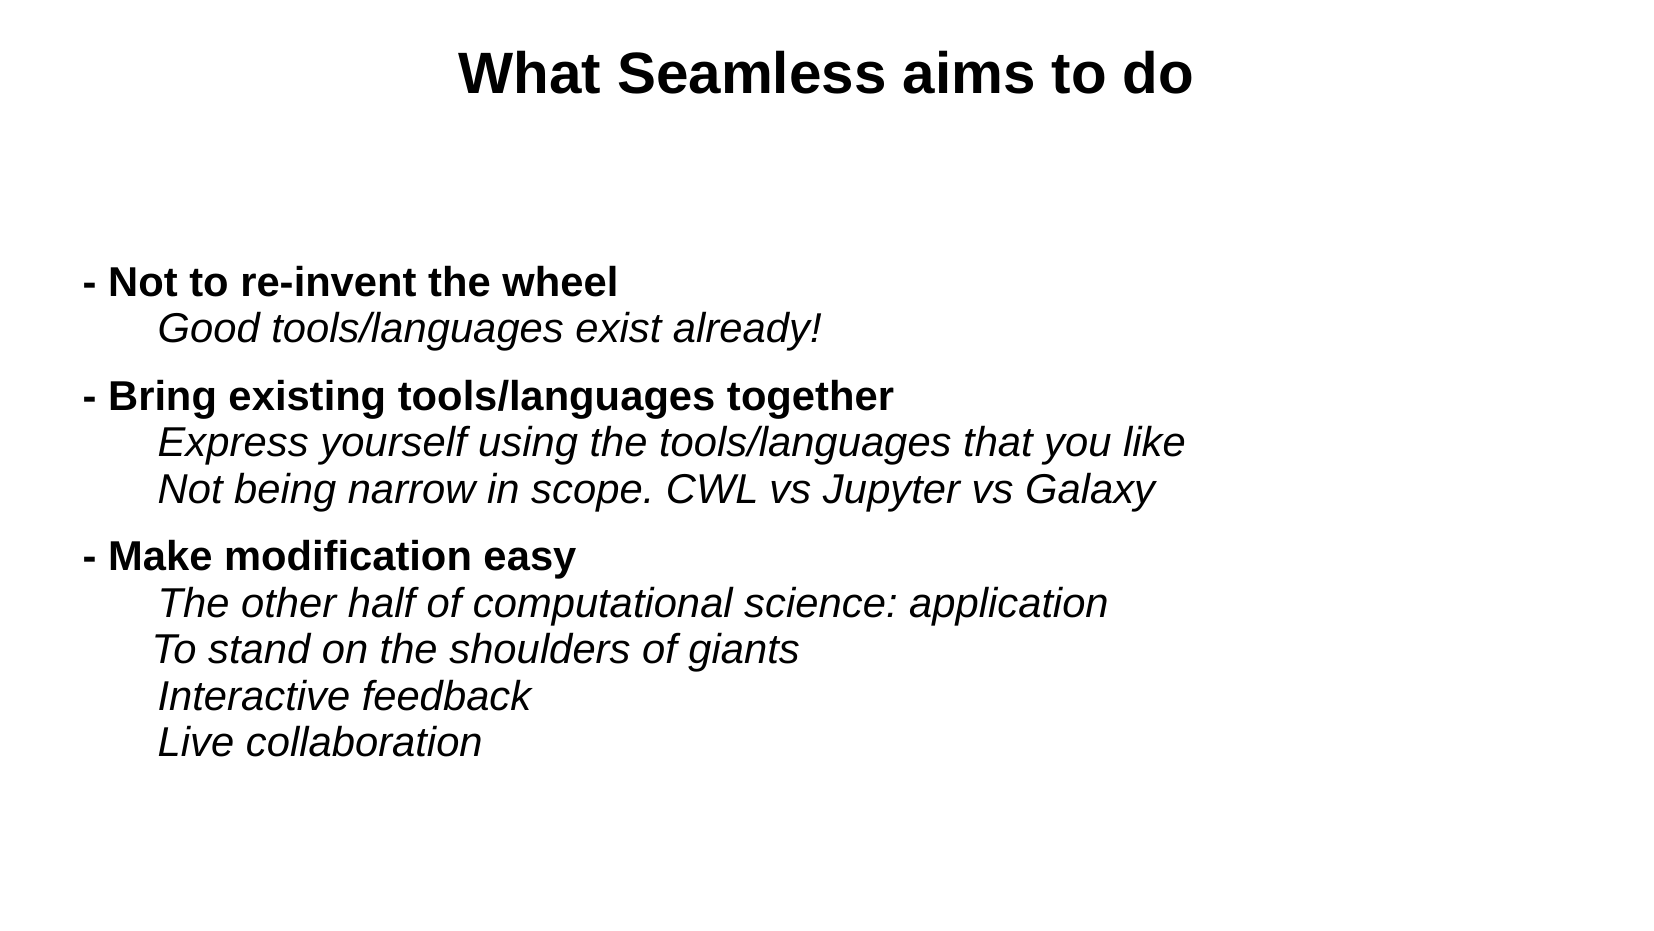

# What Seamless aims to do
- Not to re-invent the wheel
	Good tools/languages exist already!
- Bring existing tools/languages together
	Express yourself using the tools/languages that you like
	Not being narrow in scope. CWL vs Jupyter vs Galaxy
- Make modification easy
	The other half of computational science: application
 To stand on the shoulders of giants
	Interactive feedback
	Live collaboration